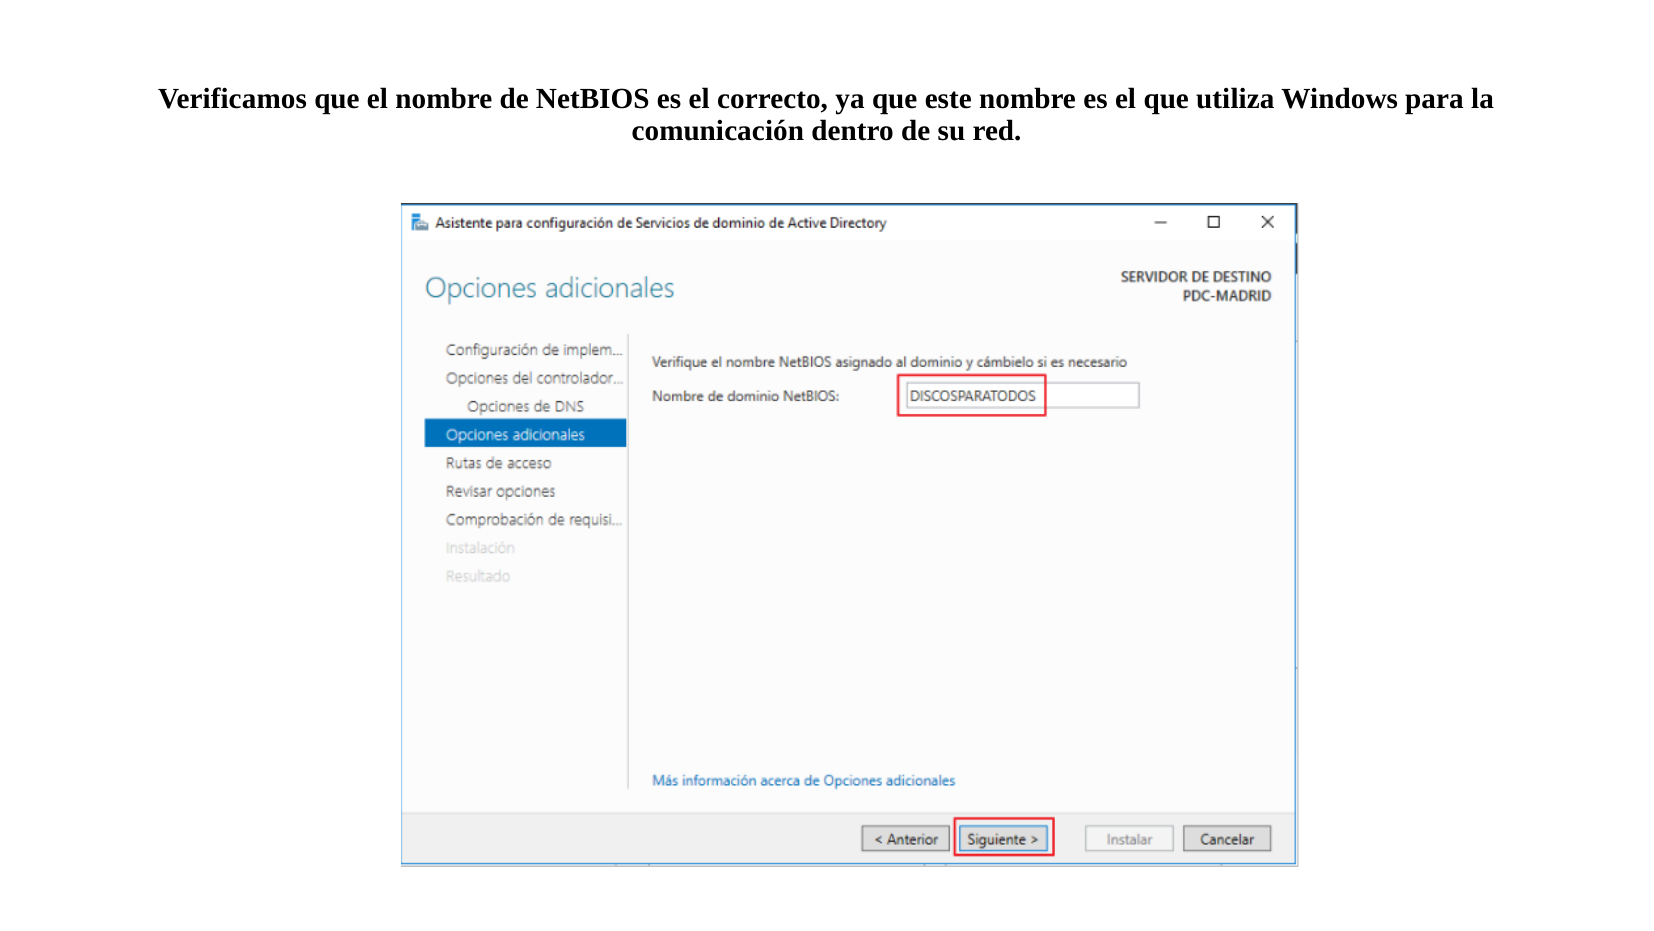

# Verificamos que el nombre de NetBIOS es el correcto, ya que este nombre es el que utiliza Windows para la comunicación dentro de su red.